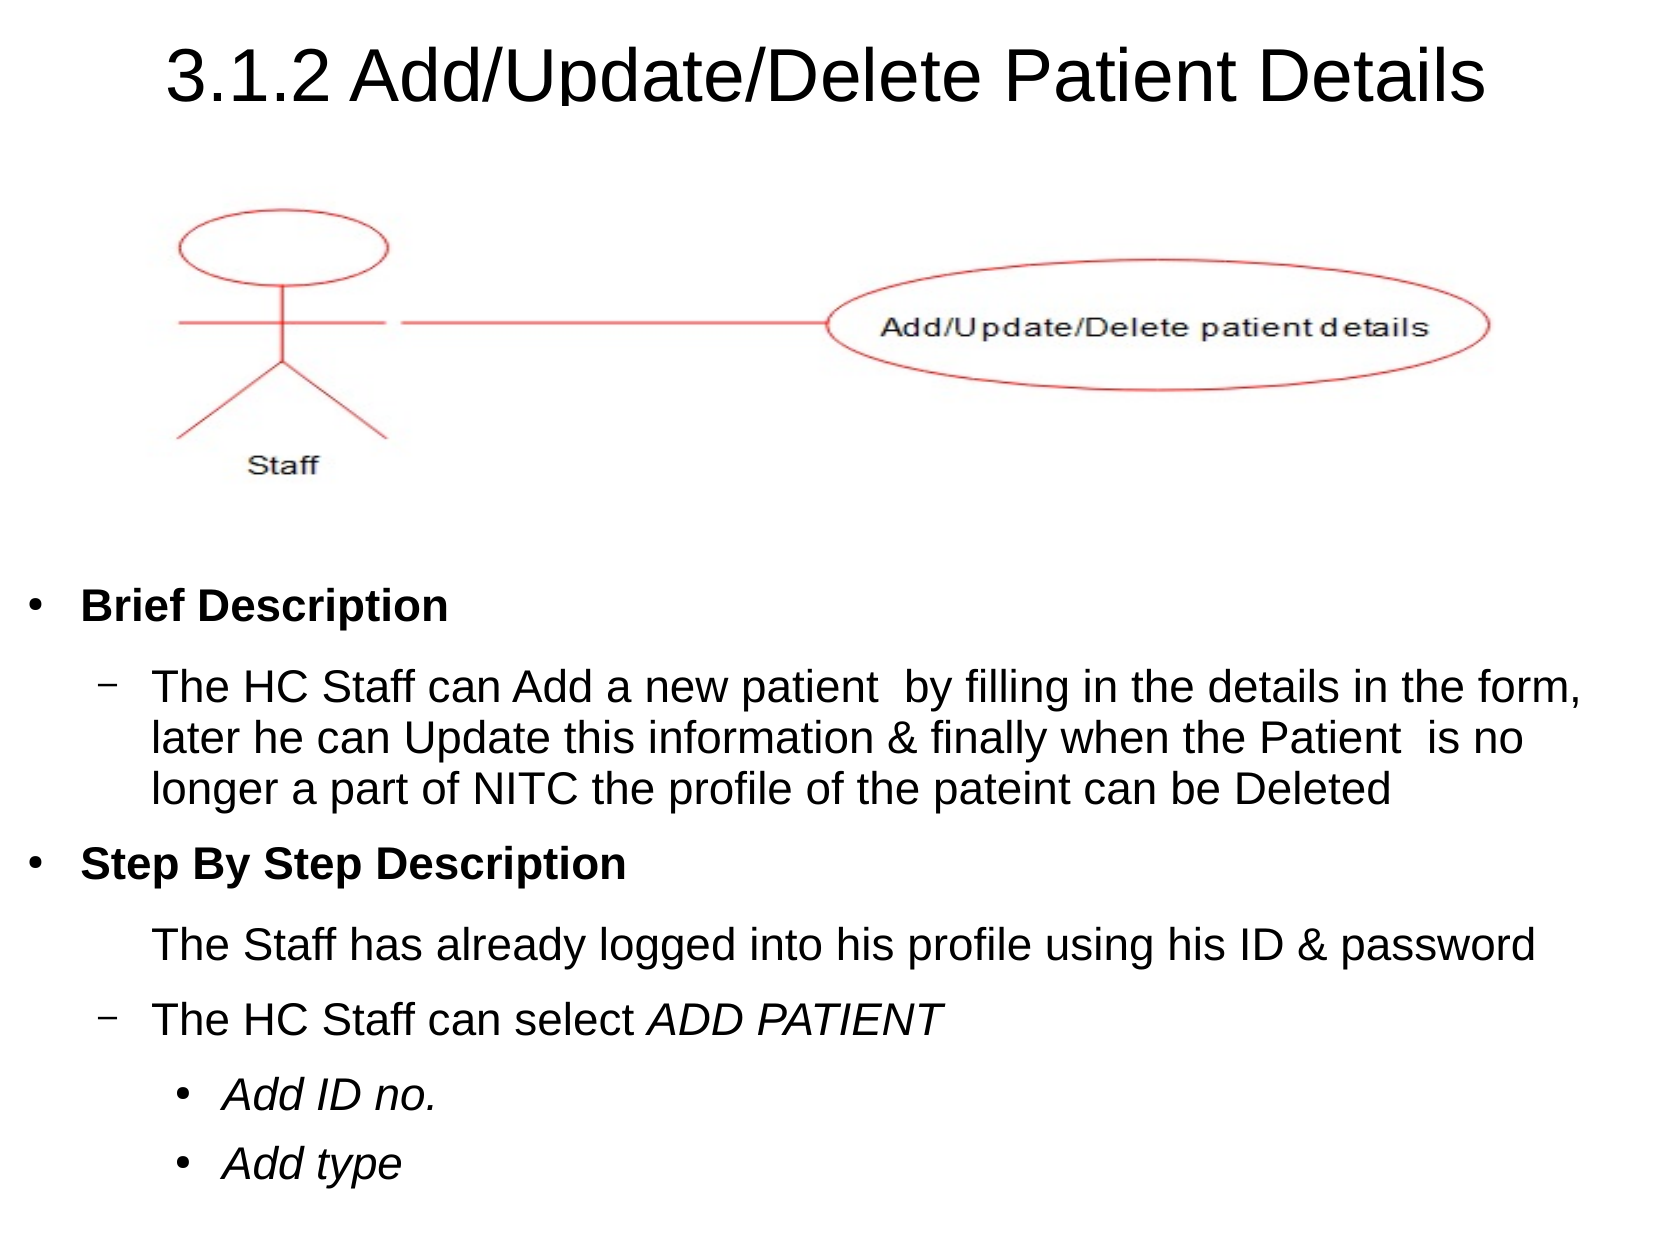

# 3.1.2 Add/Update/Delete Patient Details
Brief Description
The HC Staff can Add a new patient by filling in the details in the form, later he can Update this information & finally when the Patient is no longer a part of NITC the profile of the pateint can be Deleted
Step By Step Description
The Staff has already logged into his profile using his ID & password
The HC Staff can select ADD PATIENT
Add ID no.
Add type